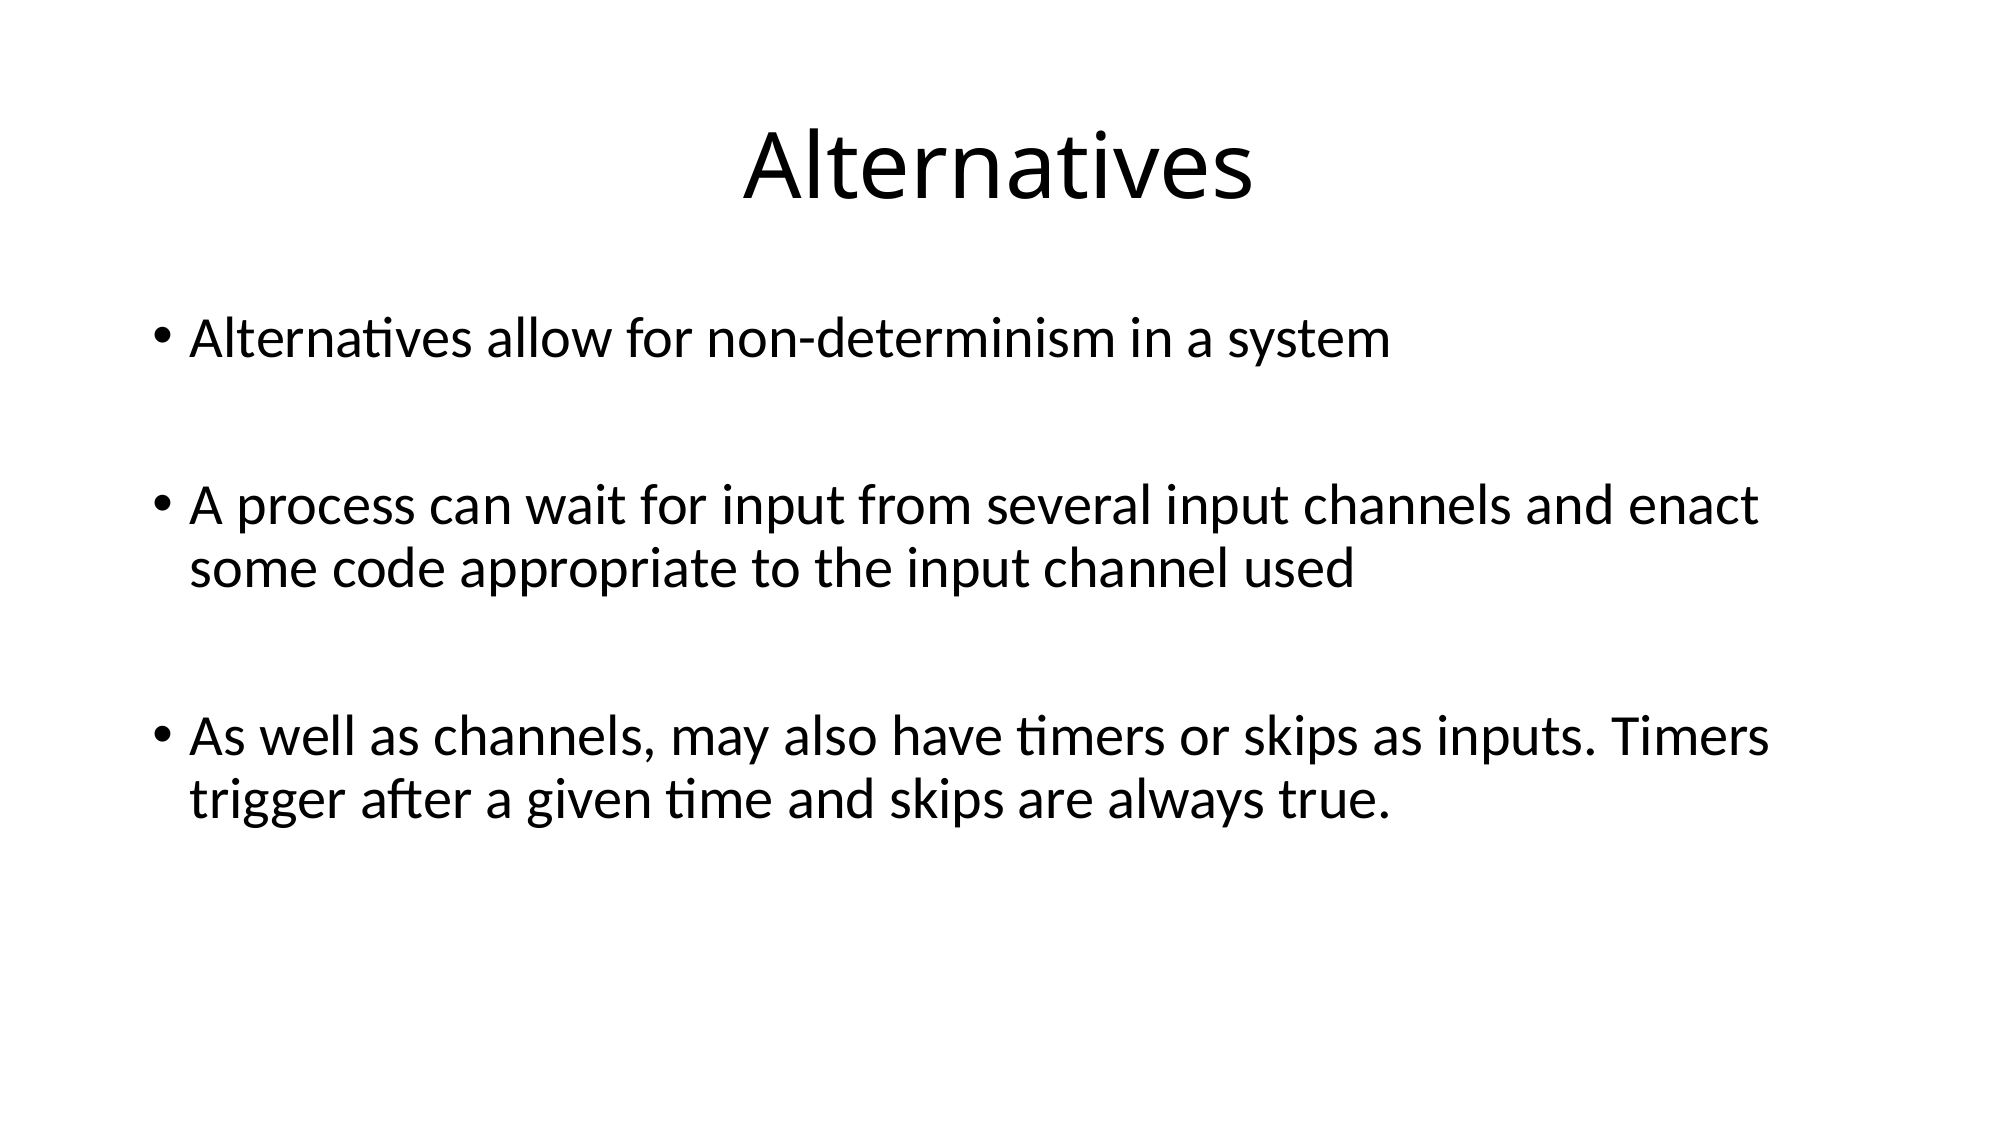

# Alternatives
Alternatives allow for non-determinism in a system
A process can wait for input from several input channels and enact some code appropriate to the input channel used
As well as channels, may also have timers or skips as inputs. Timers trigger after a given time and skips are always true.